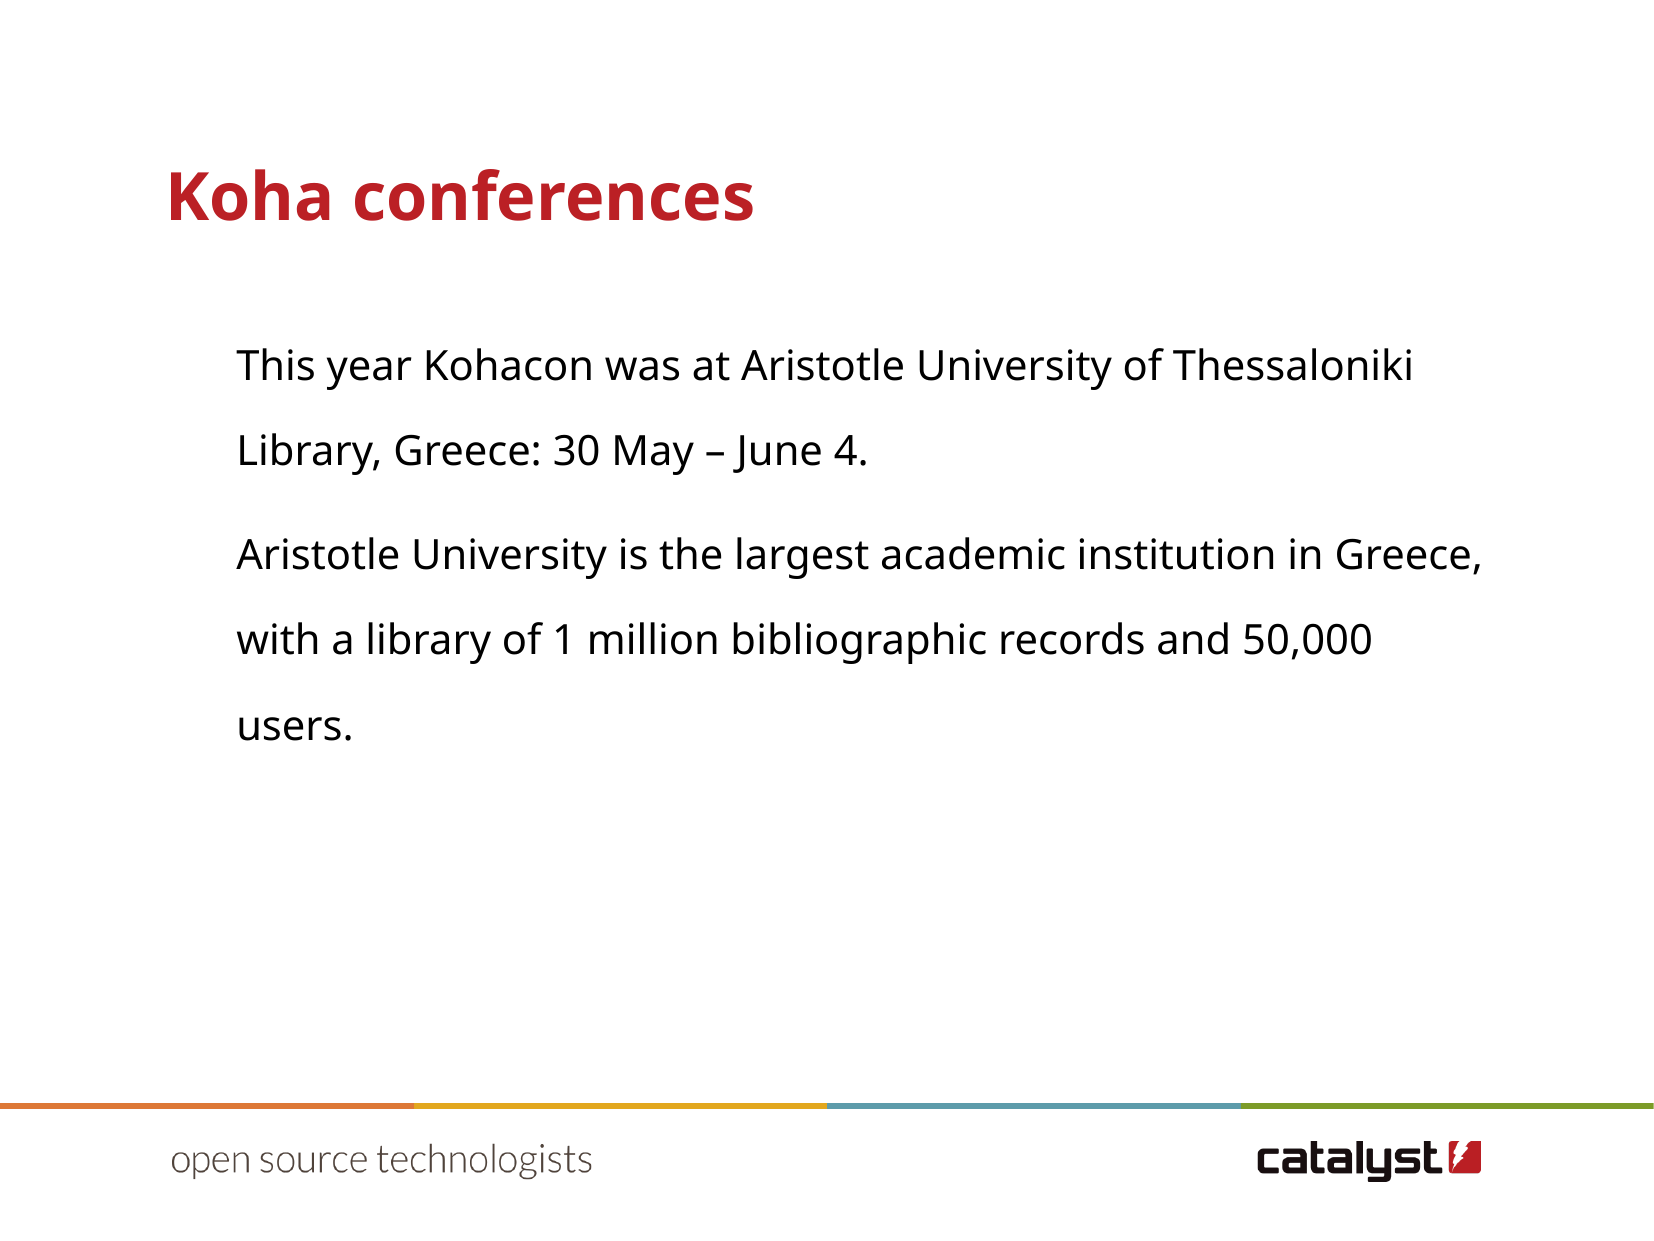

# Koha conferences
This year Kohacon was at Aristotle University of Thessaloniki Library, Greece: 30 May – June 4.
Aristotle University is the largest academic institution in Greece, with a library of 1 million bibliographic records and 50,000 users.